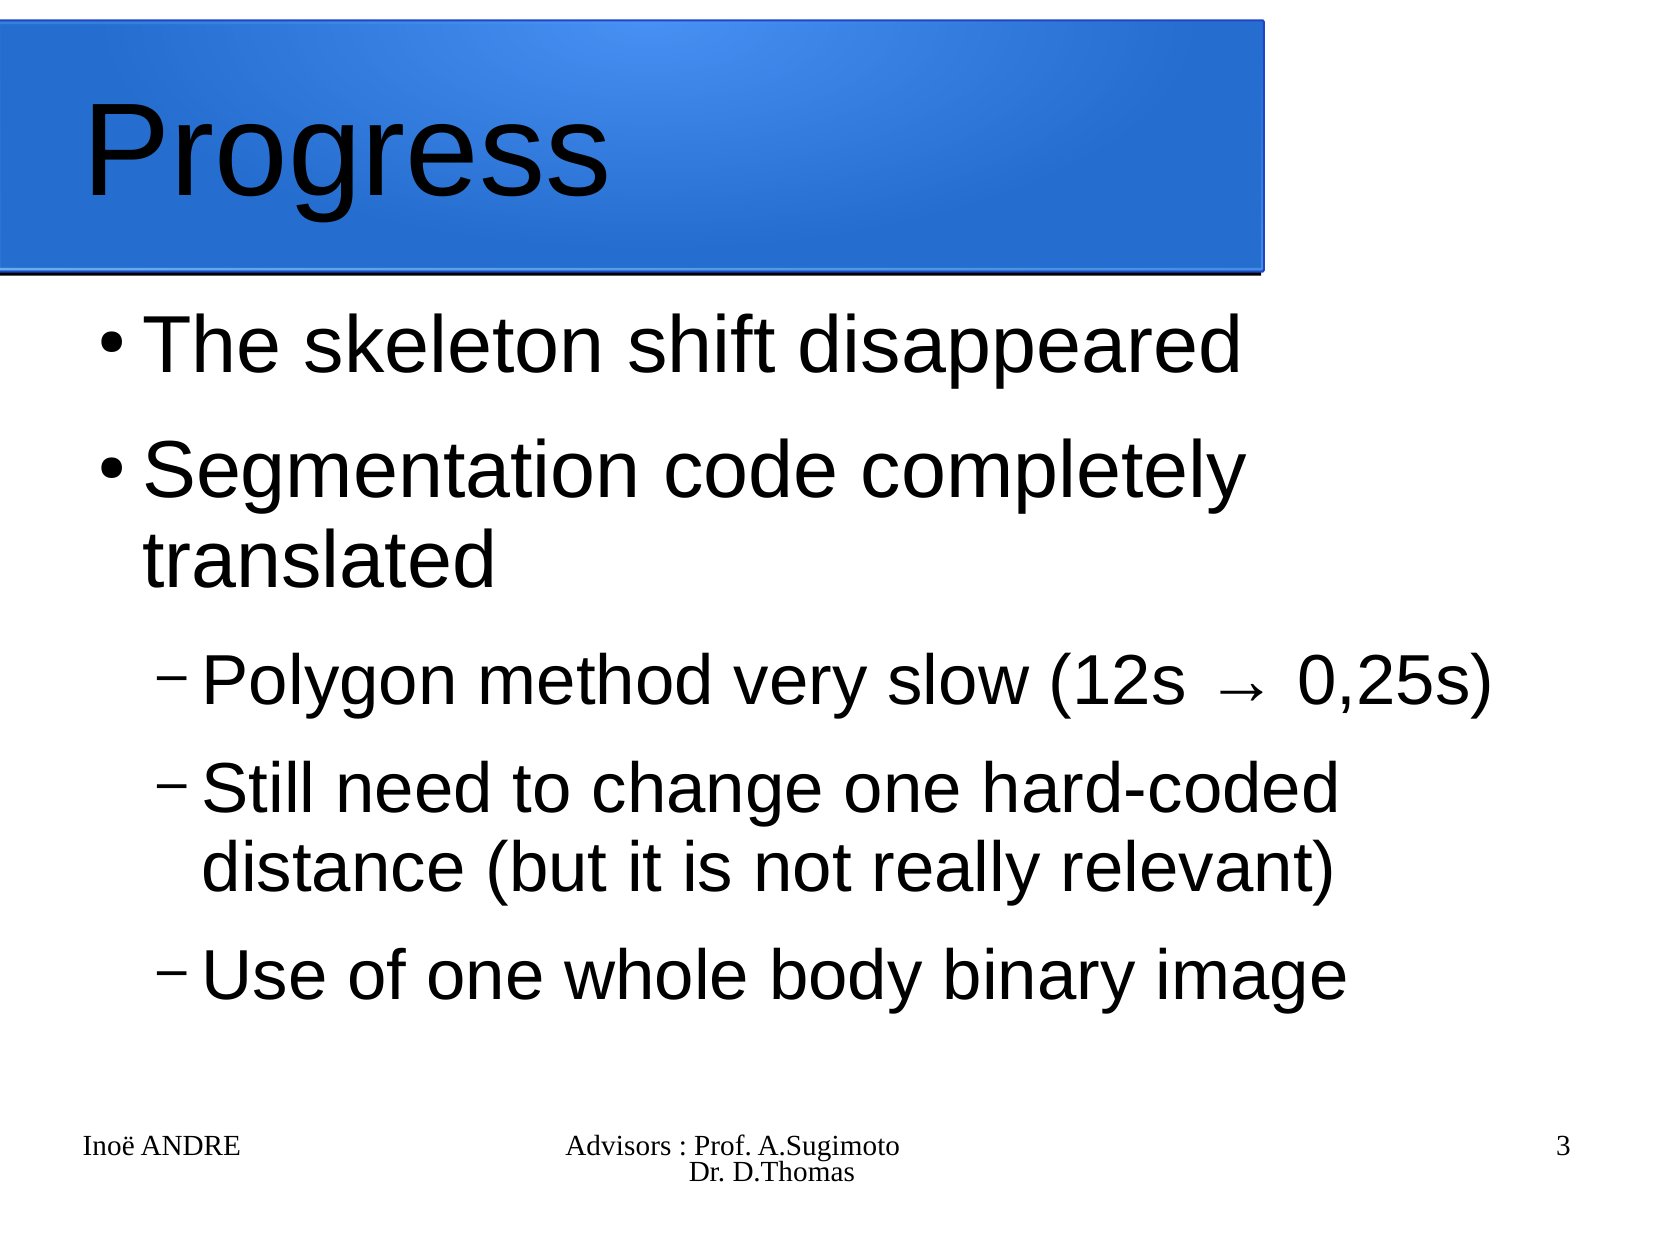

# Progress
The skeleton shift disappeared
Segmentation code completely translated
Polygon method very slow (12s → 0,25s)
Still need to change one hard-coded distance (but it is not really relevant)
Use of one whole body binary image
Inoë ANDRE
Advisors : Prof. A.Sugimoto Dr. D.Thomas
3